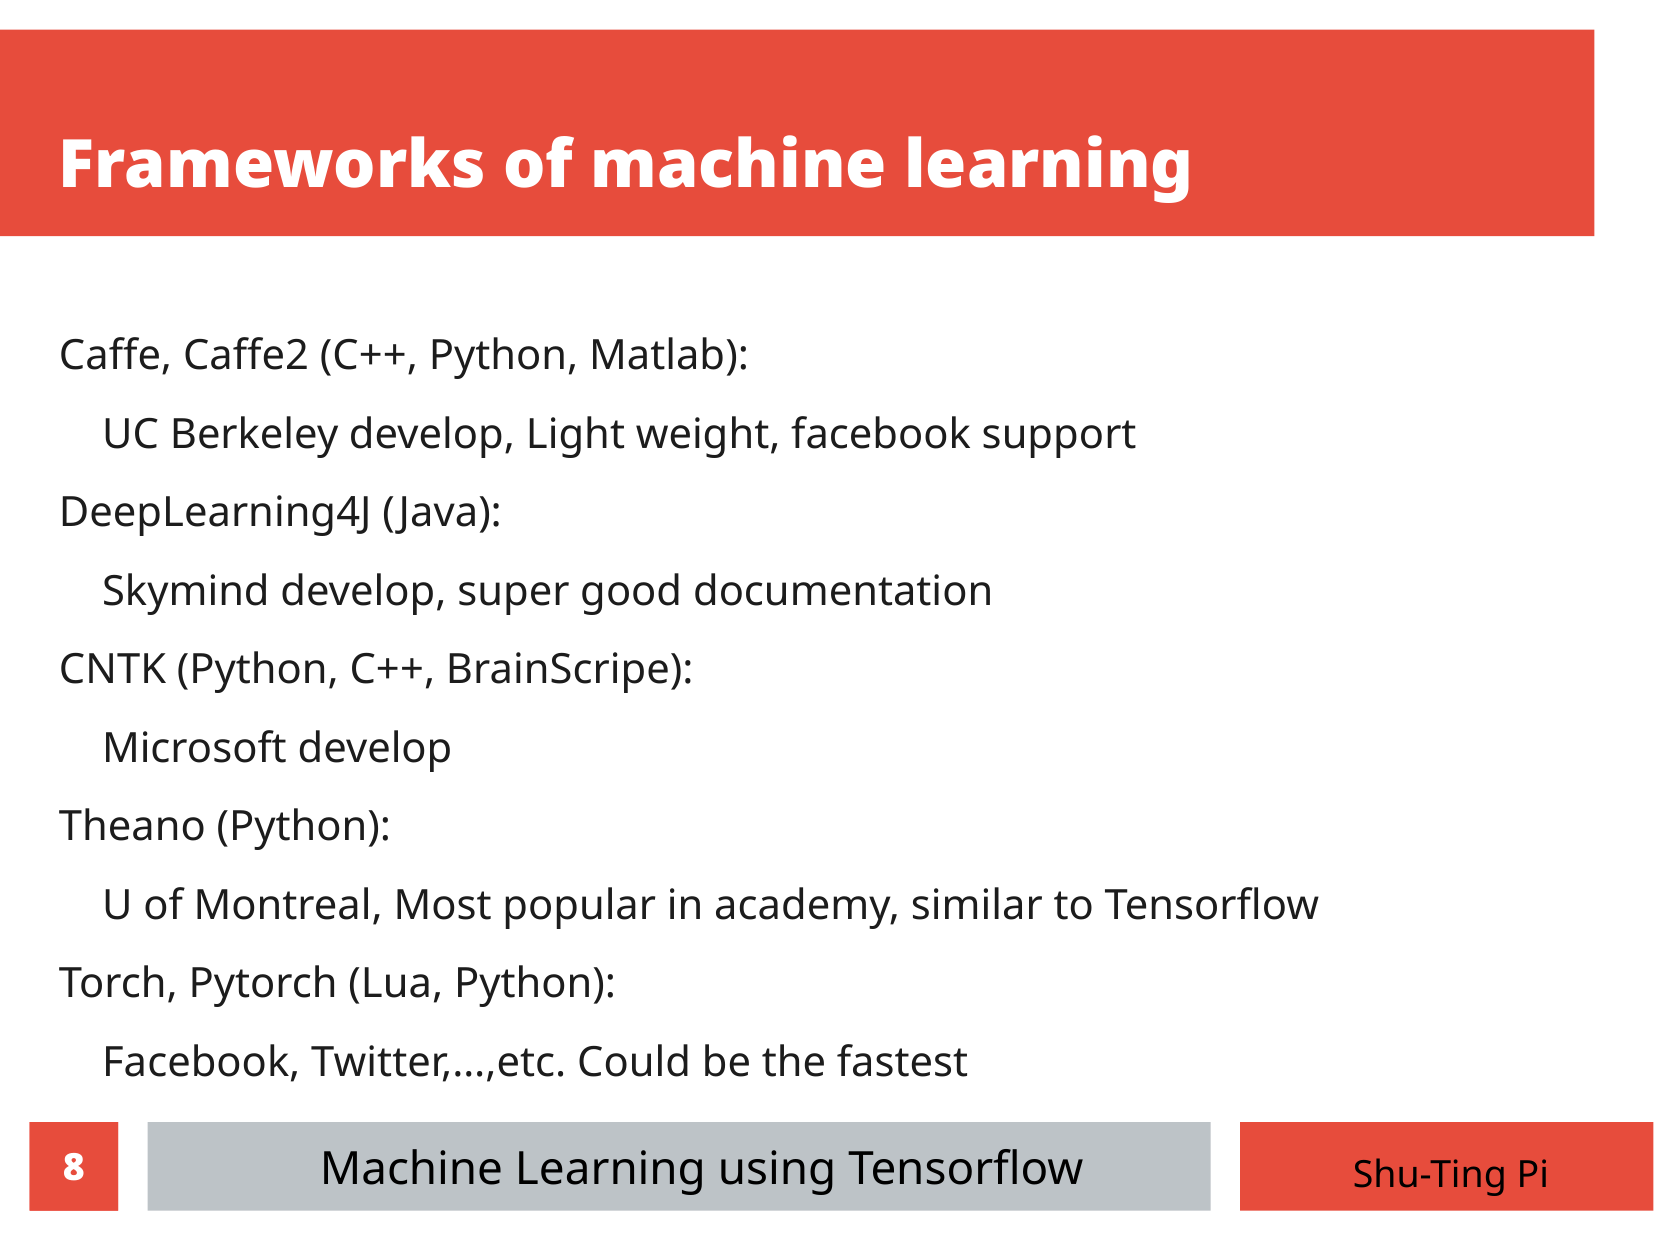

# Frameworks of machine learning
Caffe, Caffe2 (C++, Python, Matlab):
UC Berkeley develop, Light weight, facebook support
DeepLearning4J (Java):
Skymind develop, super good documentation
CNTK (Python, C++, BrainScripe):
Microsoft develop
Theano (Python):
U of Montreal, Most popular in academy, similar to Tensorflow
Torch, Pytorch (Lua, Python):
Facebook, Twitter,…,etc. Could be the fastest
8
Machine Learning using Tensorflow
Shu-Ting Pi